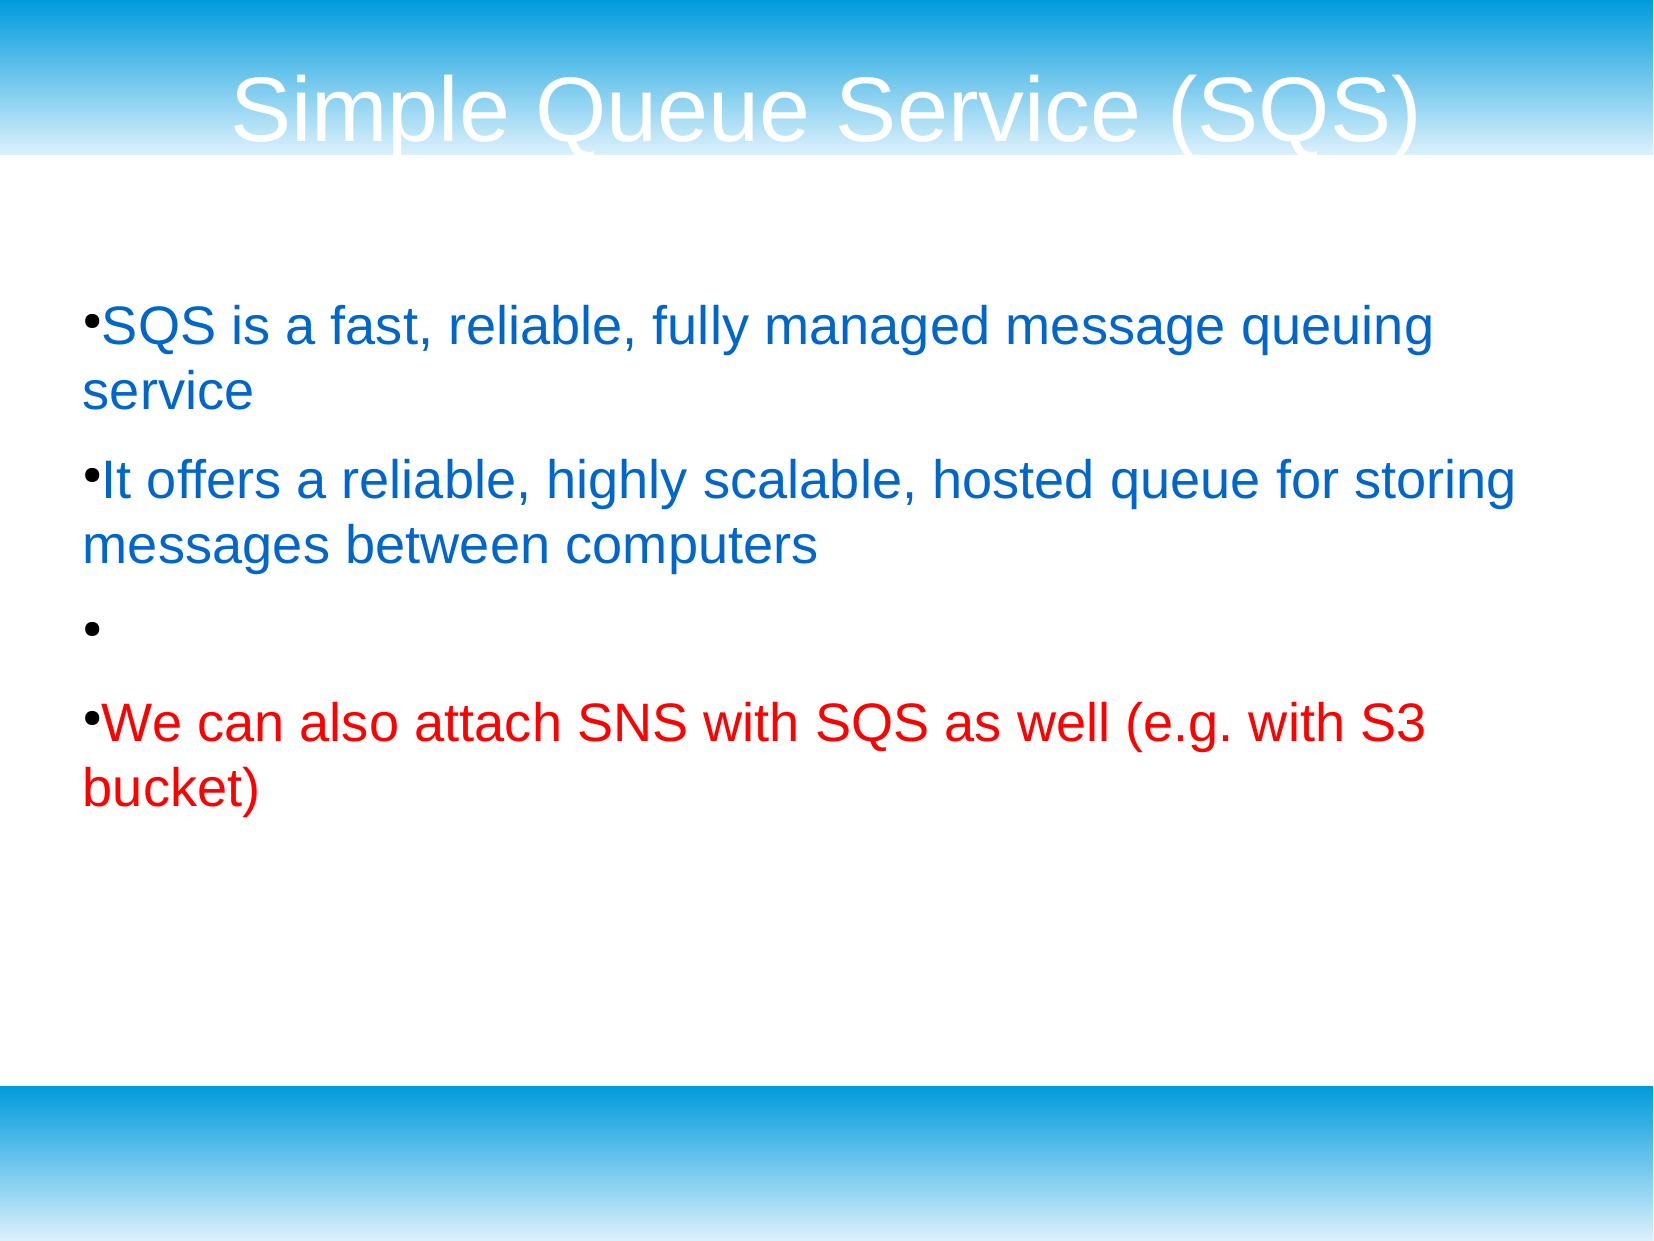

# Simple Queue Service (SQS)
SQS is a fast, reliable, fully managed message queuing service
It offers a reliable, highly scalable, hosted queue for storing messages between computers
We can also attach SNS with SQS as well (e.g. with S3 bucket)